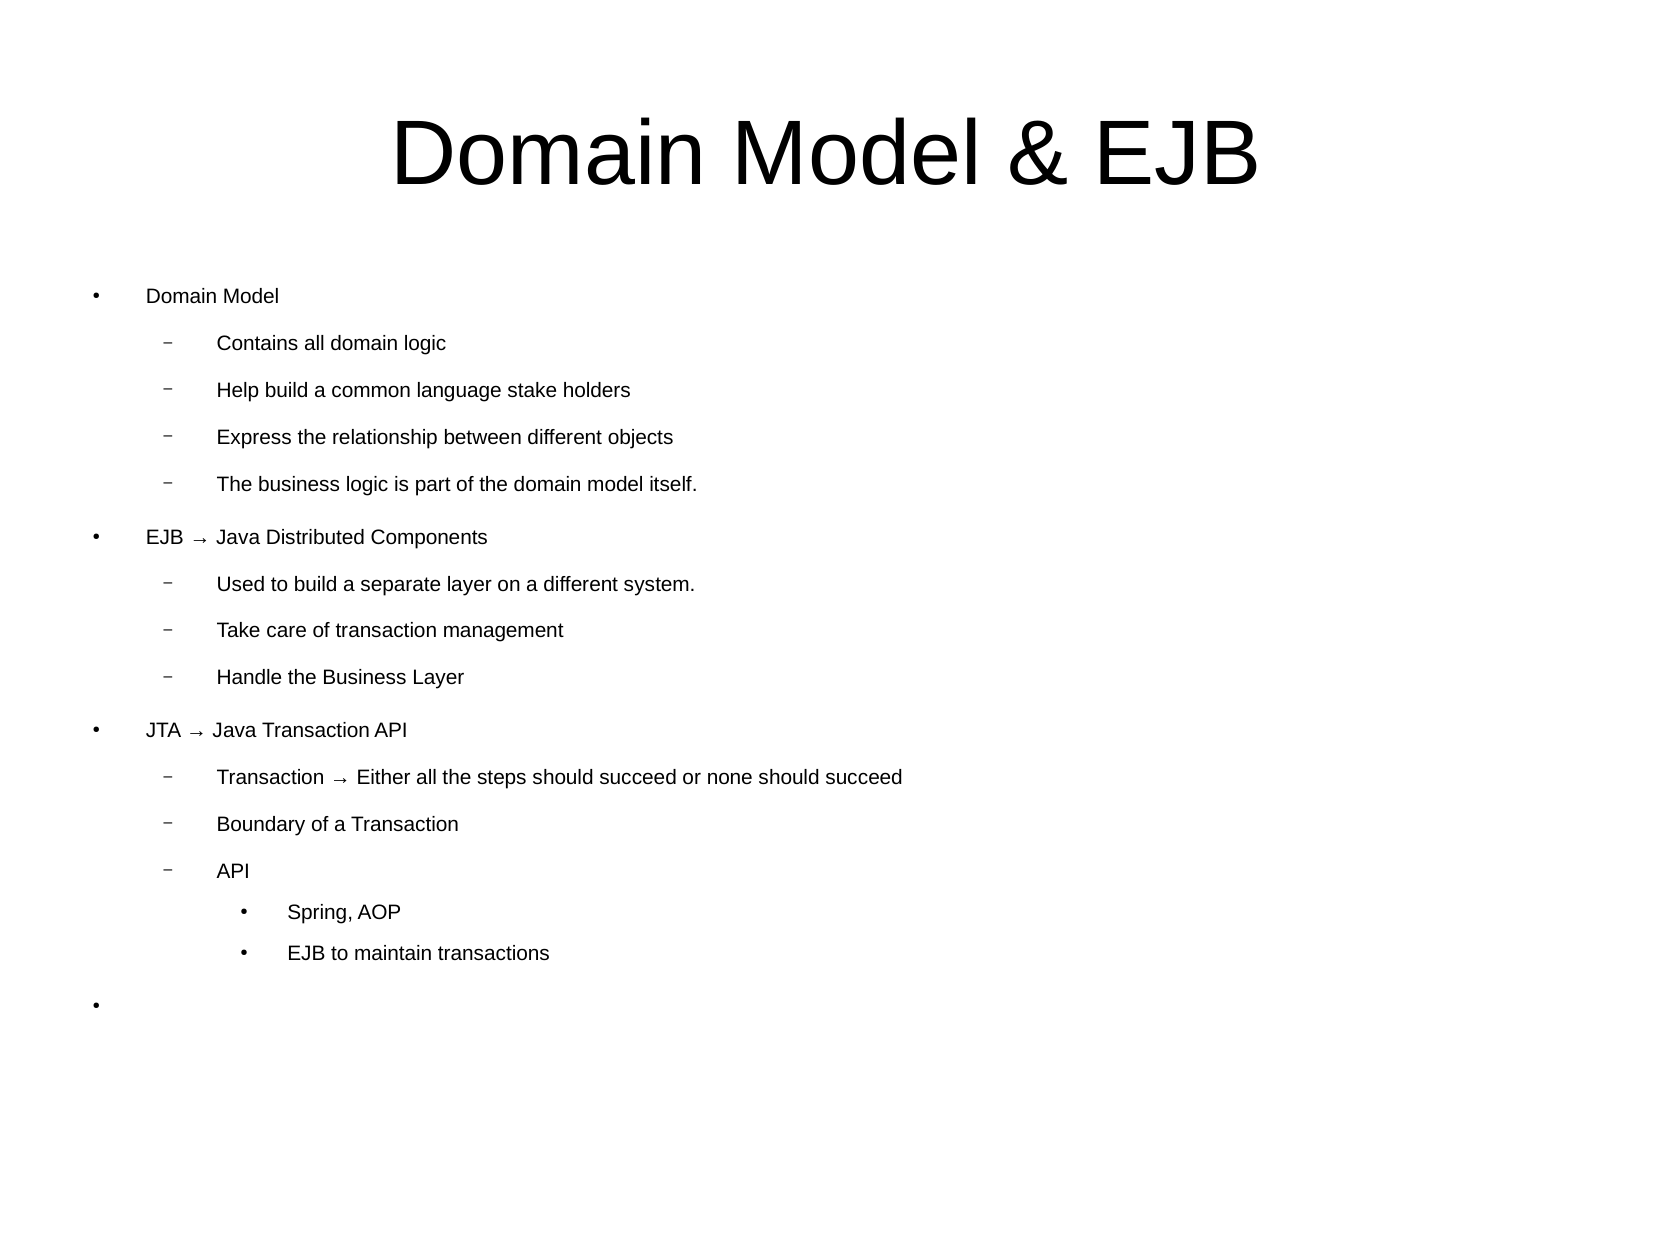

# Domain Model & EJB
Domain Model
Contains all domain logic
Help build a common language stake holders
Express the relationship between different objects
The business logic is part of the domain model itself.
EJB → Java Distributed Components
Used to build a separate layer on a different system.
Take care of transaction management
Handle the Business Layer
JTA → Java Transaction API
Transaction → Either all the steps should succeed or none should succeed
Boundary of a Transaction
API
Spring, AOP
EJB to maintain transactions